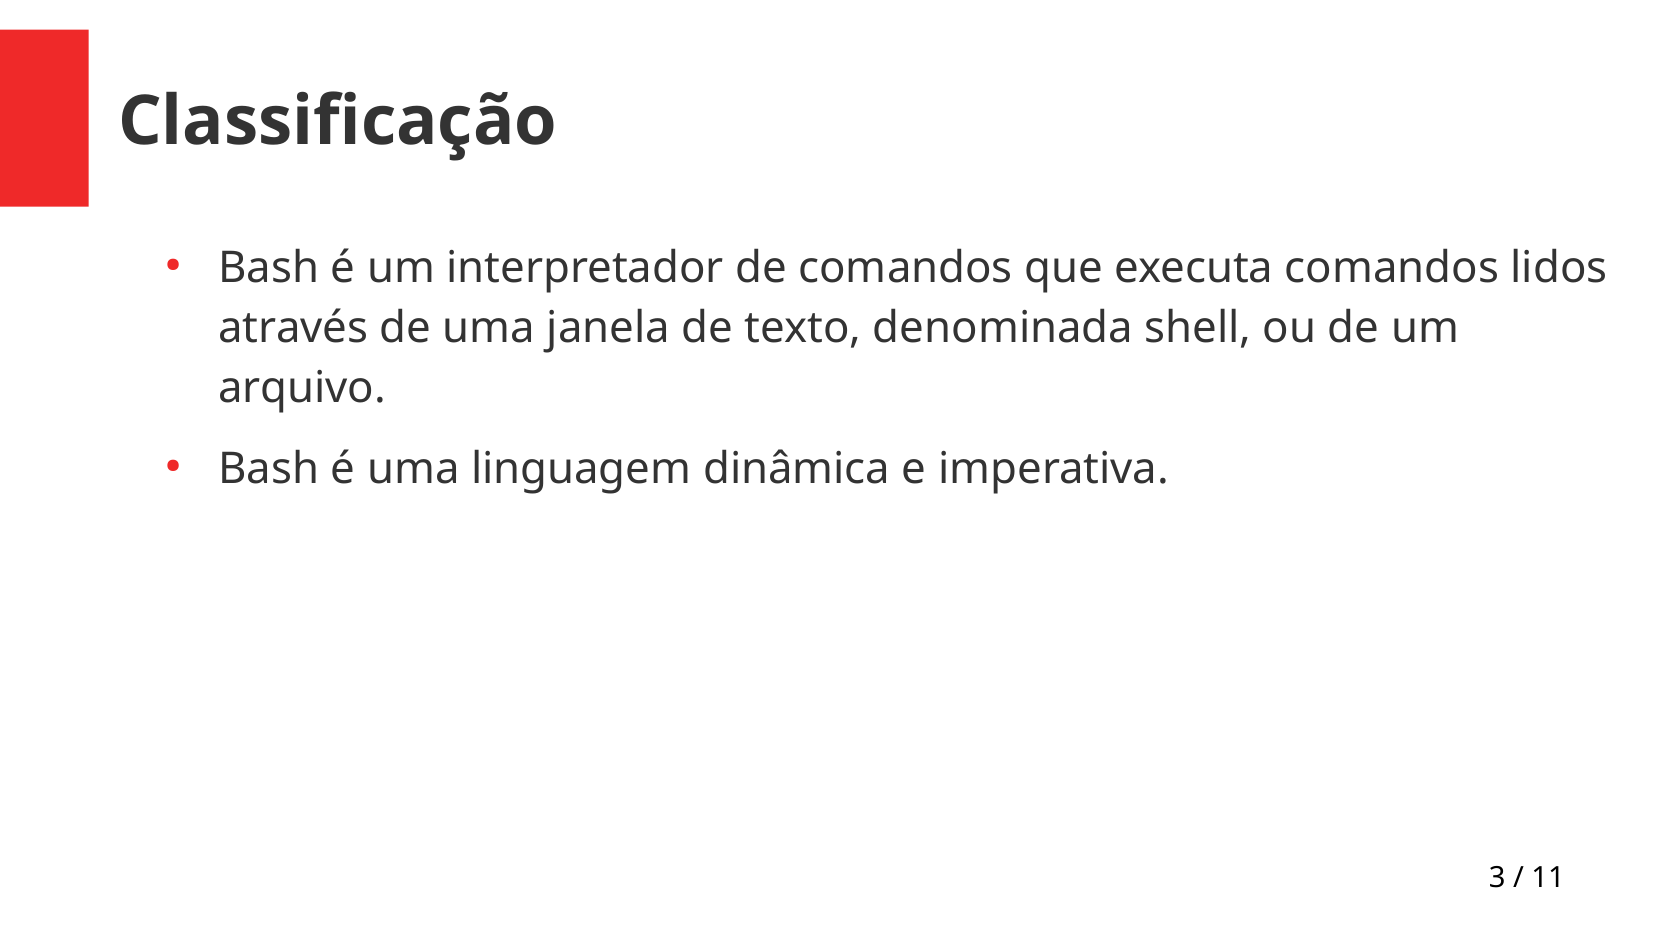

# Classificação
Bash é um interpretador de comandos que executa comandos lidos através de uma janela de texto, denominada shell, ou de um arquivo.
Bash é uma linguagem dinâmica e imperativa.
3